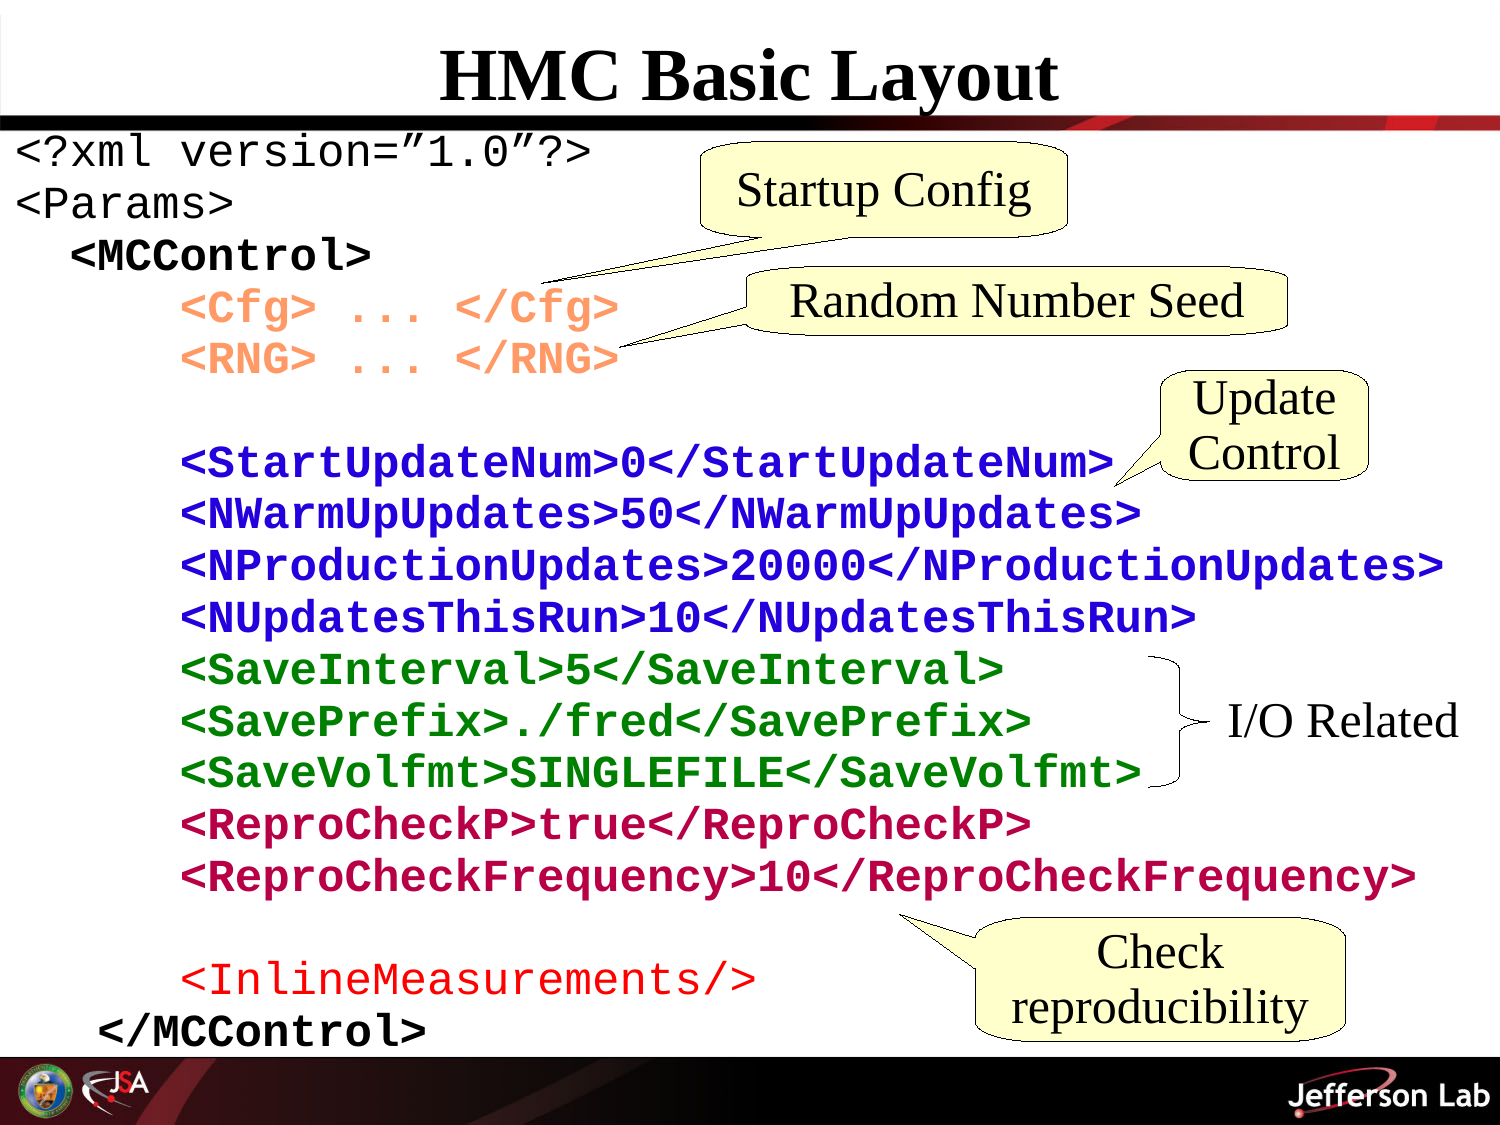

# HMC Basic Layout
<?xml version=”1.0”?>
<Params>
 <MCControl>
 <Cfg> ... </Cfg>
 <RNG> ... </RNG>
 <StartUpdateNum>0</StartUpdateNum>
 <NWarmUpUpdates>50</NWarmUpUpdates>
 <NProductionUpdates>20000</NProductionUpdates>
 <NUpdatesThisRun>10</NUpdatesThisRun>
 <SaveInterval>5</SaveInterval>
 <SavePrefix>./fred</SavePrefix>
 <SaveVolfmt>SINGLEFILE</SaveVolfmt>
 <ReproCheckP>true</ReproCheckP>
 <ReproCheckFrequency>10</ReproCheckFrequency>
 <InlineMeasurements/>
 </MCControl>
Startup Config
Random Number Seed
Update Control
I/O Related
Check reproducibility